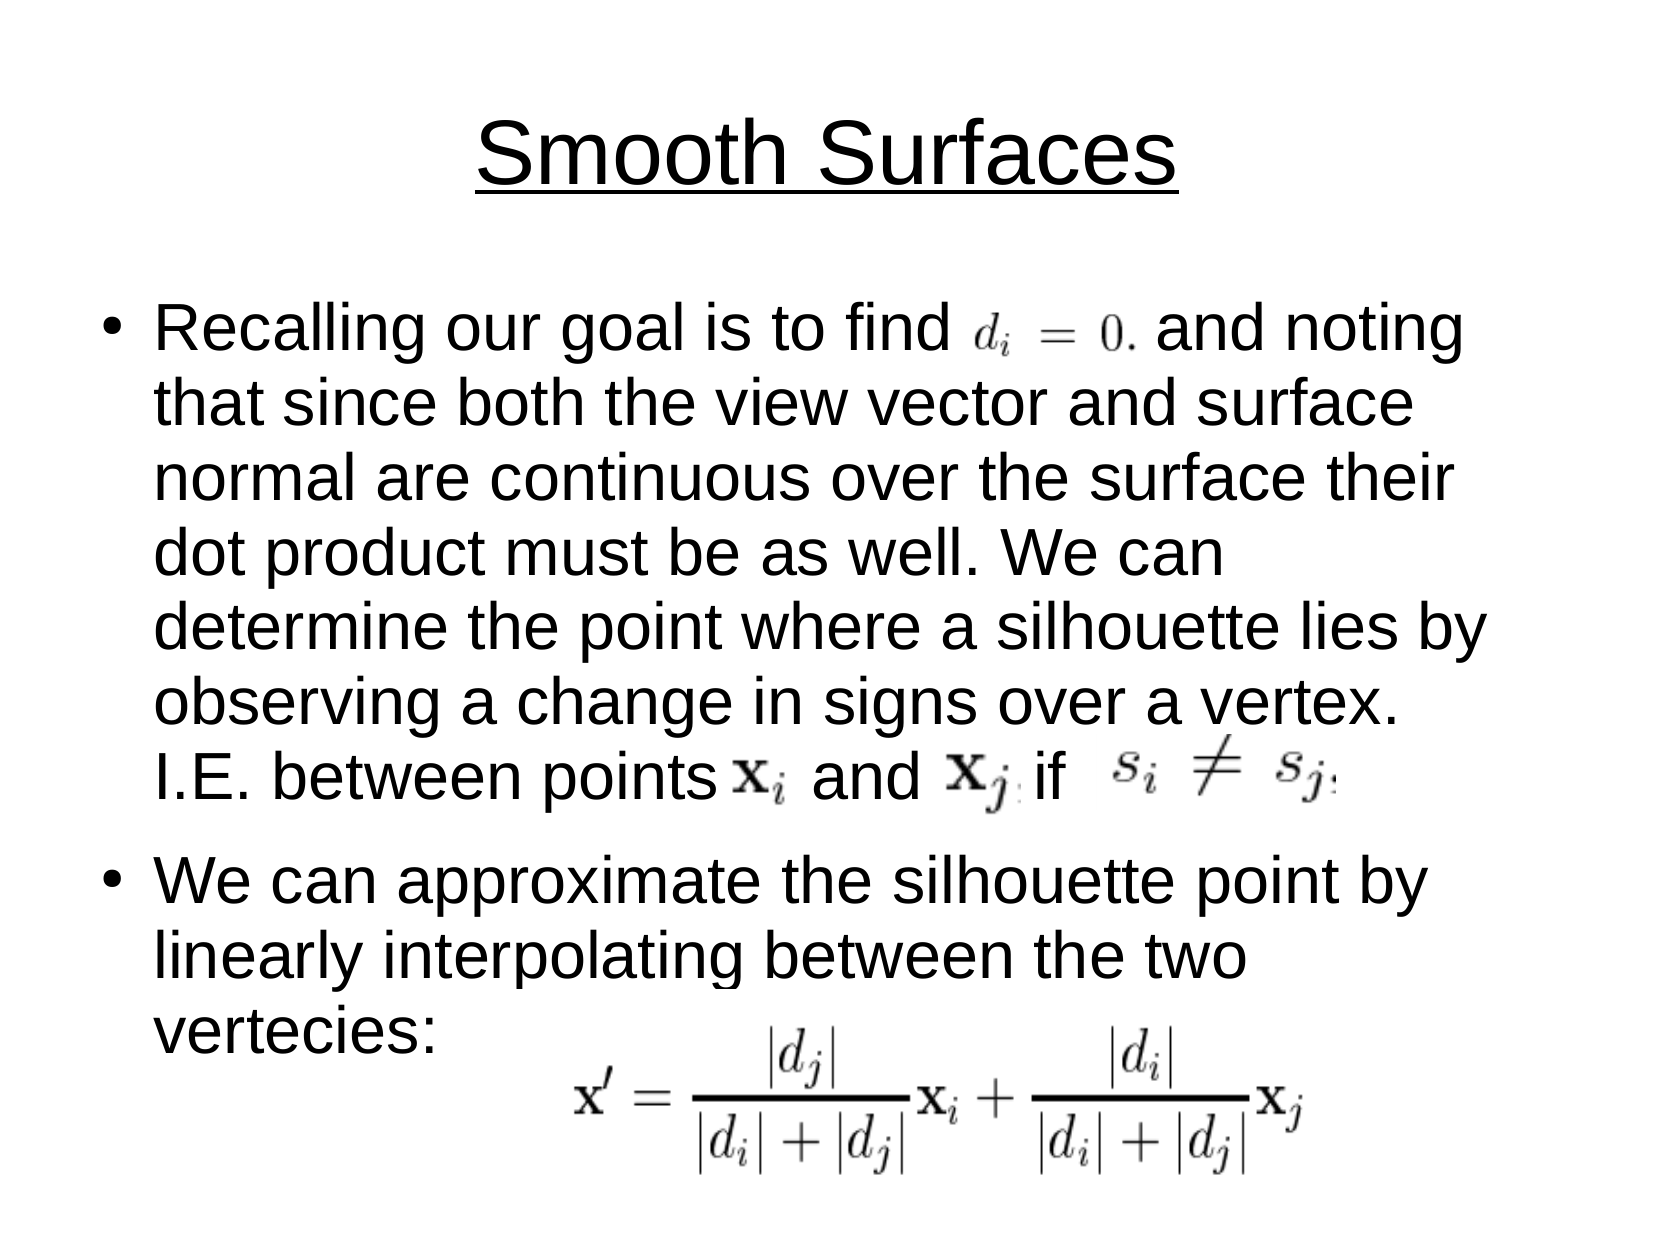

# Smooth Surfaces
Recalling our goal is to find and noting that since both the view vector and surface normal are continuous over the surface their dot product must be as well. We can determine the point where a silhouette lies by observing a change in signs over a vertex. I.E. between points and if
We can approximate the silhouette point by linearly interpolating between the two vertecies: